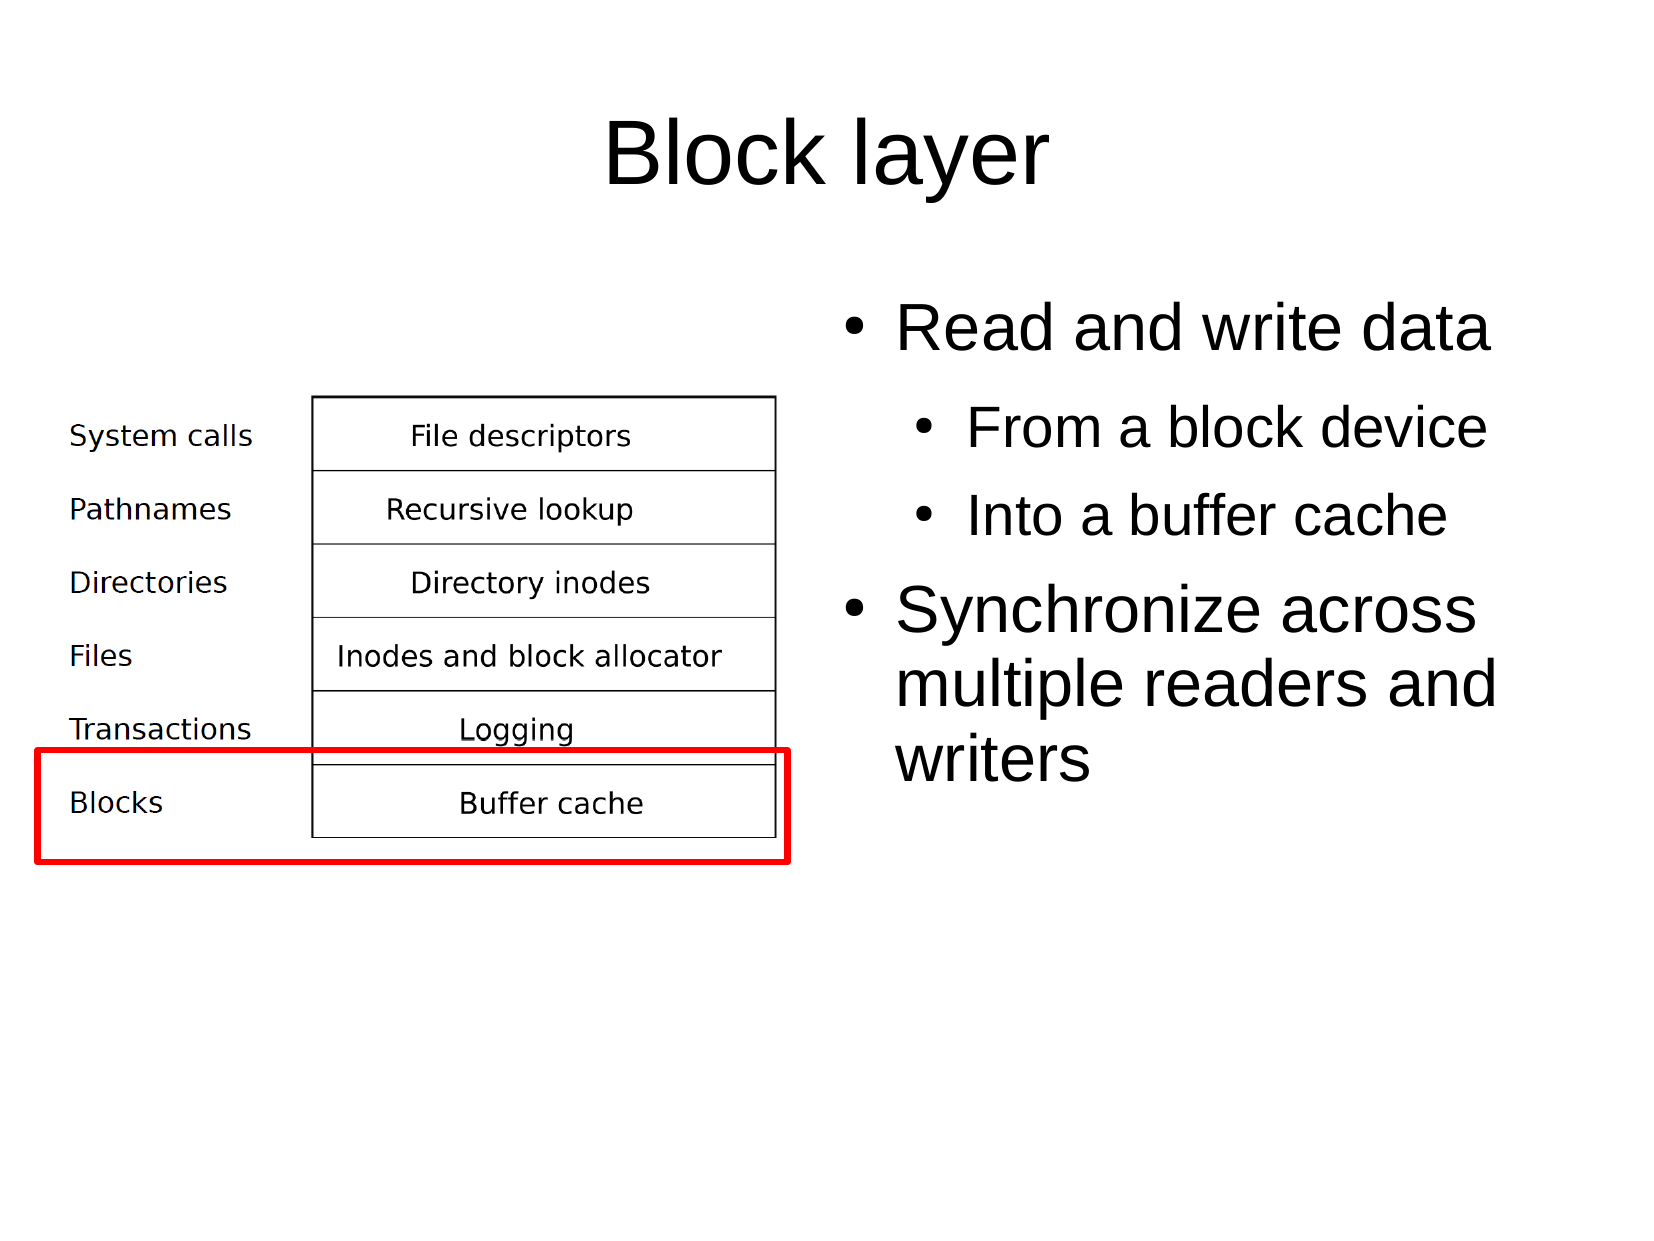

# Block layer
Read and write data
From a block device
Into a buffer cache
Synchronize across multiple readers and writers